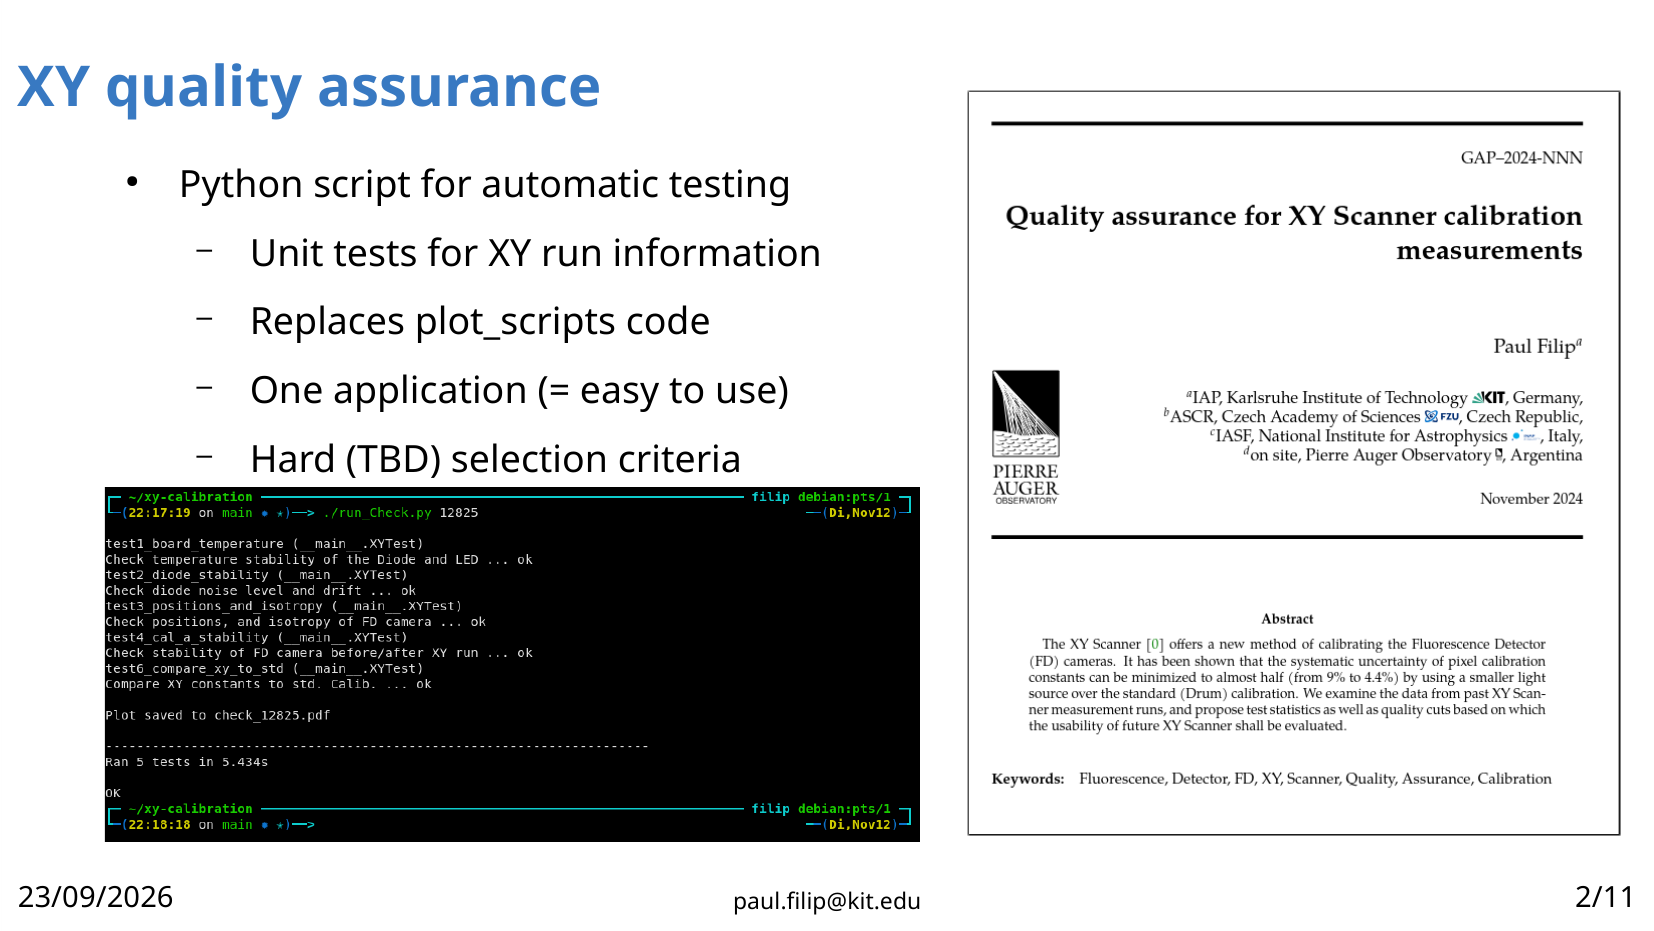

# XY quality assurance
Python script for automatic testing
Unit tests for XY run information
Replaces plot_scripts code
One application (= easy to use)
Hard (TBD) selection criteria
paul.filip@kit.edu
2